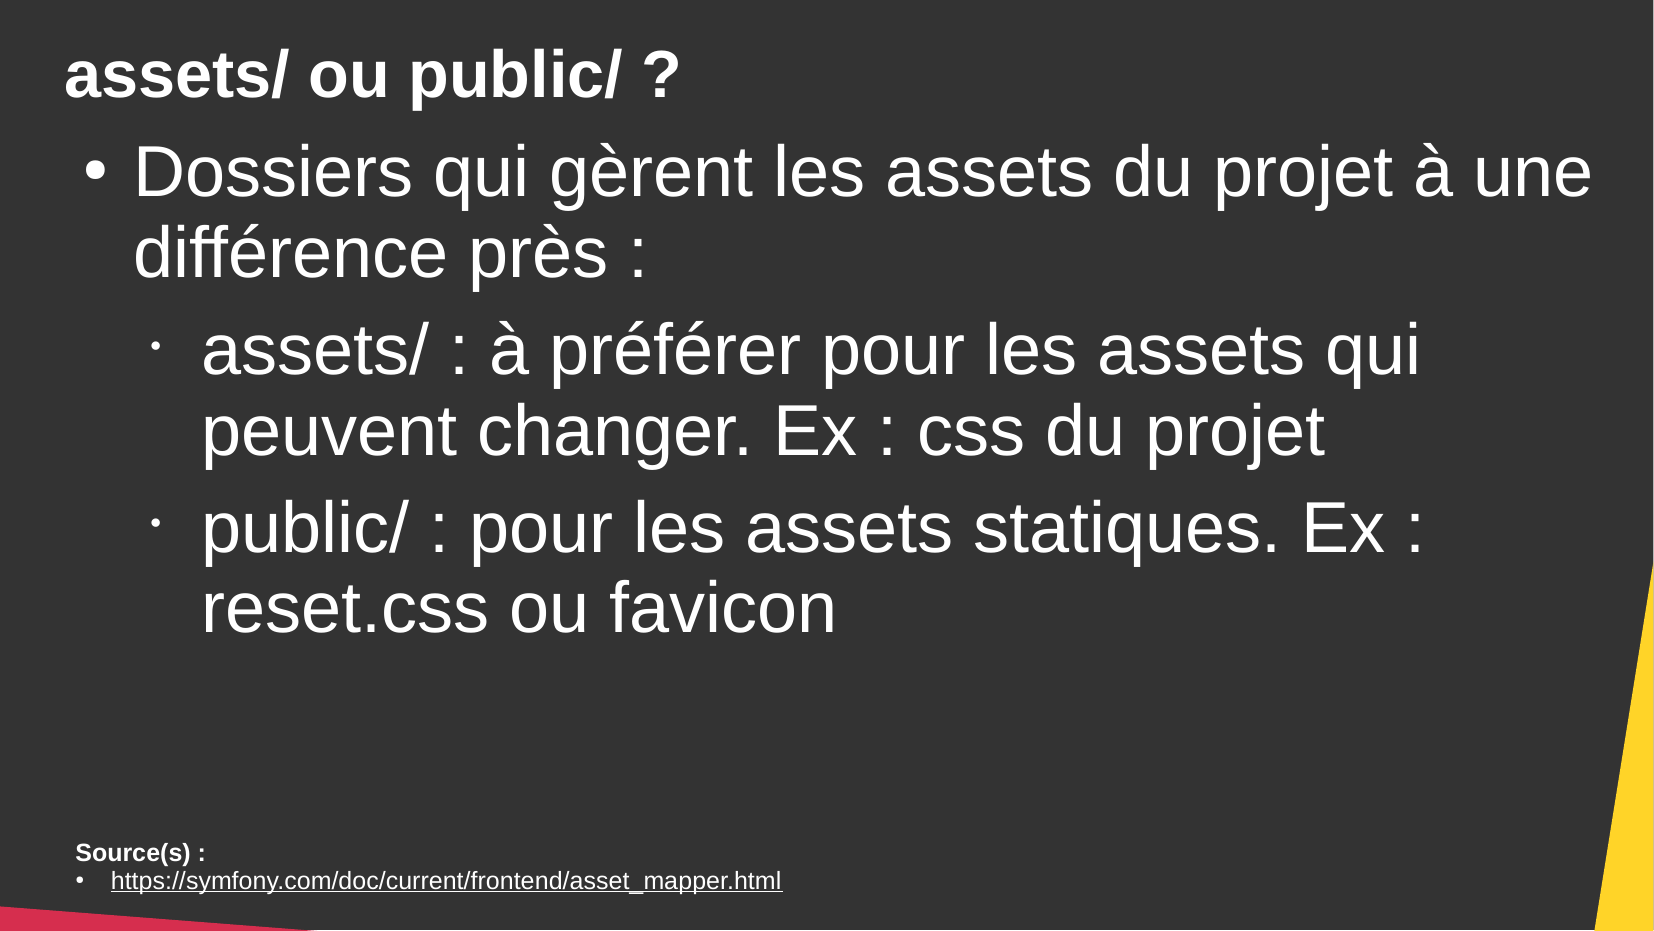

# assets/ ou public/ ?
Dossiers qui gèrent les assets du projet à une différence près :
assets/ : à préférer pour les assets qui peuvent changer. Ex : css du projet
public/ : pour les assets statiques. Ex : reset.css ou favicon
Source(s) :
https://symfony.com/doc/current/frontend/asset_mapper.html